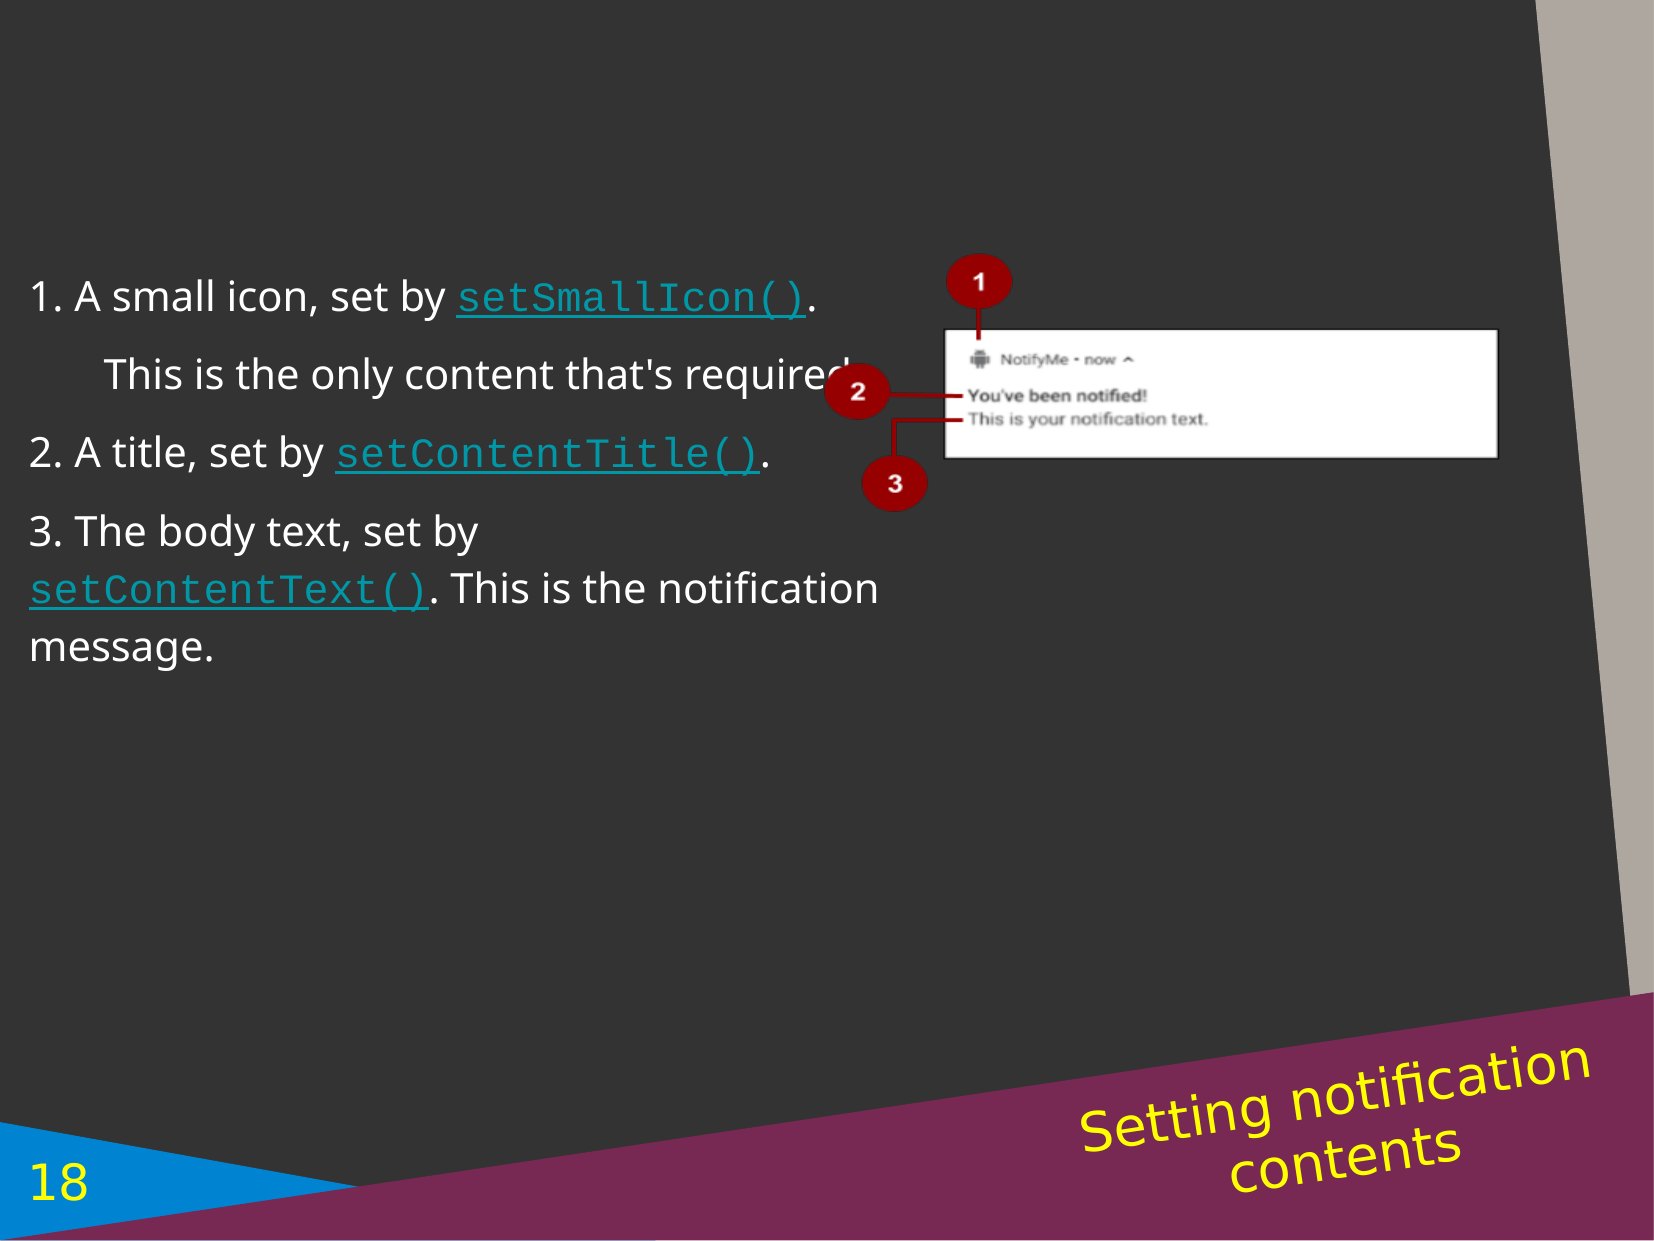

1. A small icon, set by setSmallIcon().
This is the only content that's required.
2. A title, set by setContentTitle().
3. The body text, set by setContentText(). This is the notification message.
Setting notification contents
18
#